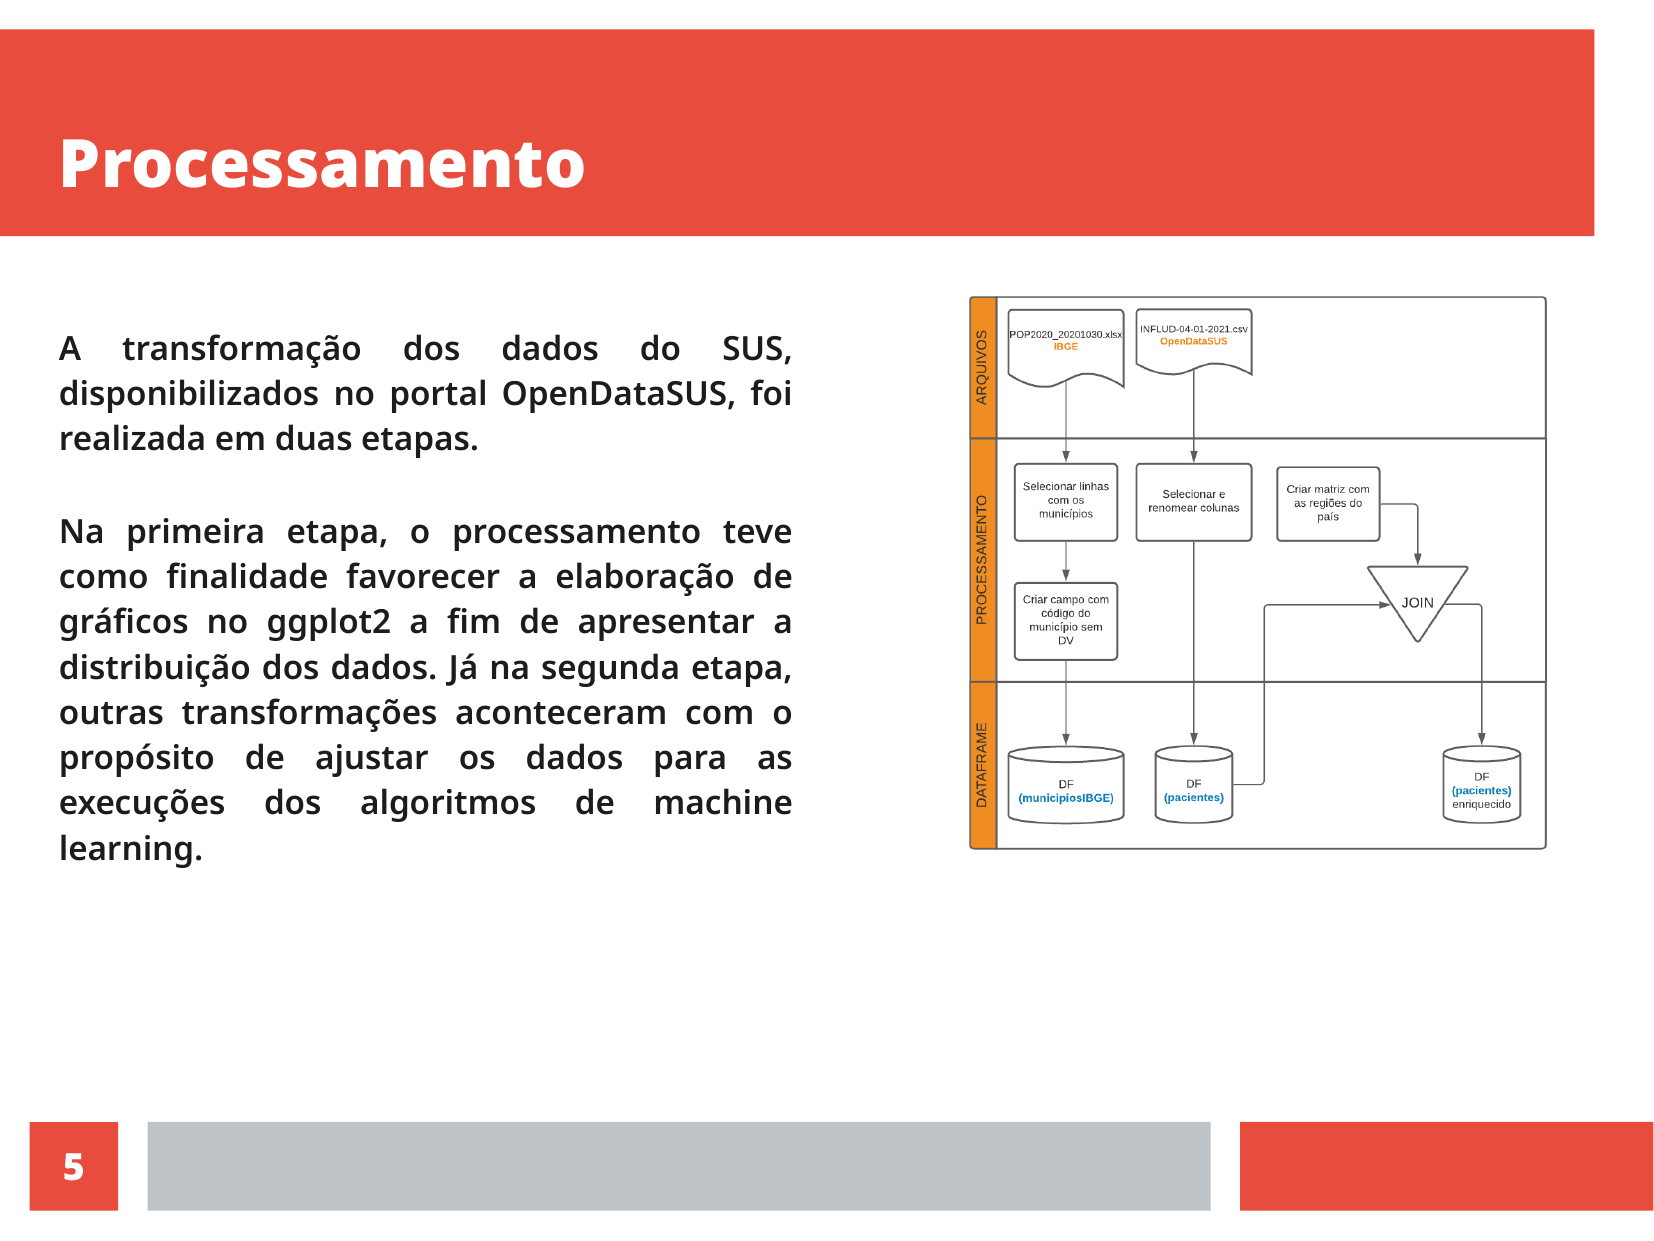

# Processamento
A transformação dos dados do SUS, disponibilizados no portal OpenDataSUS, foi realizada em duas etapas.
Na primeira etapa, o processamento teve como finalidade favorecer a elaboração de gráficos no ggplot2 a fim de apresentar a distribuição dos dados. Já na segunda etapa, outras transformações aconteceram com o propósito de ajustar os dados para as execuções dos algoritmos de machine learning.
5